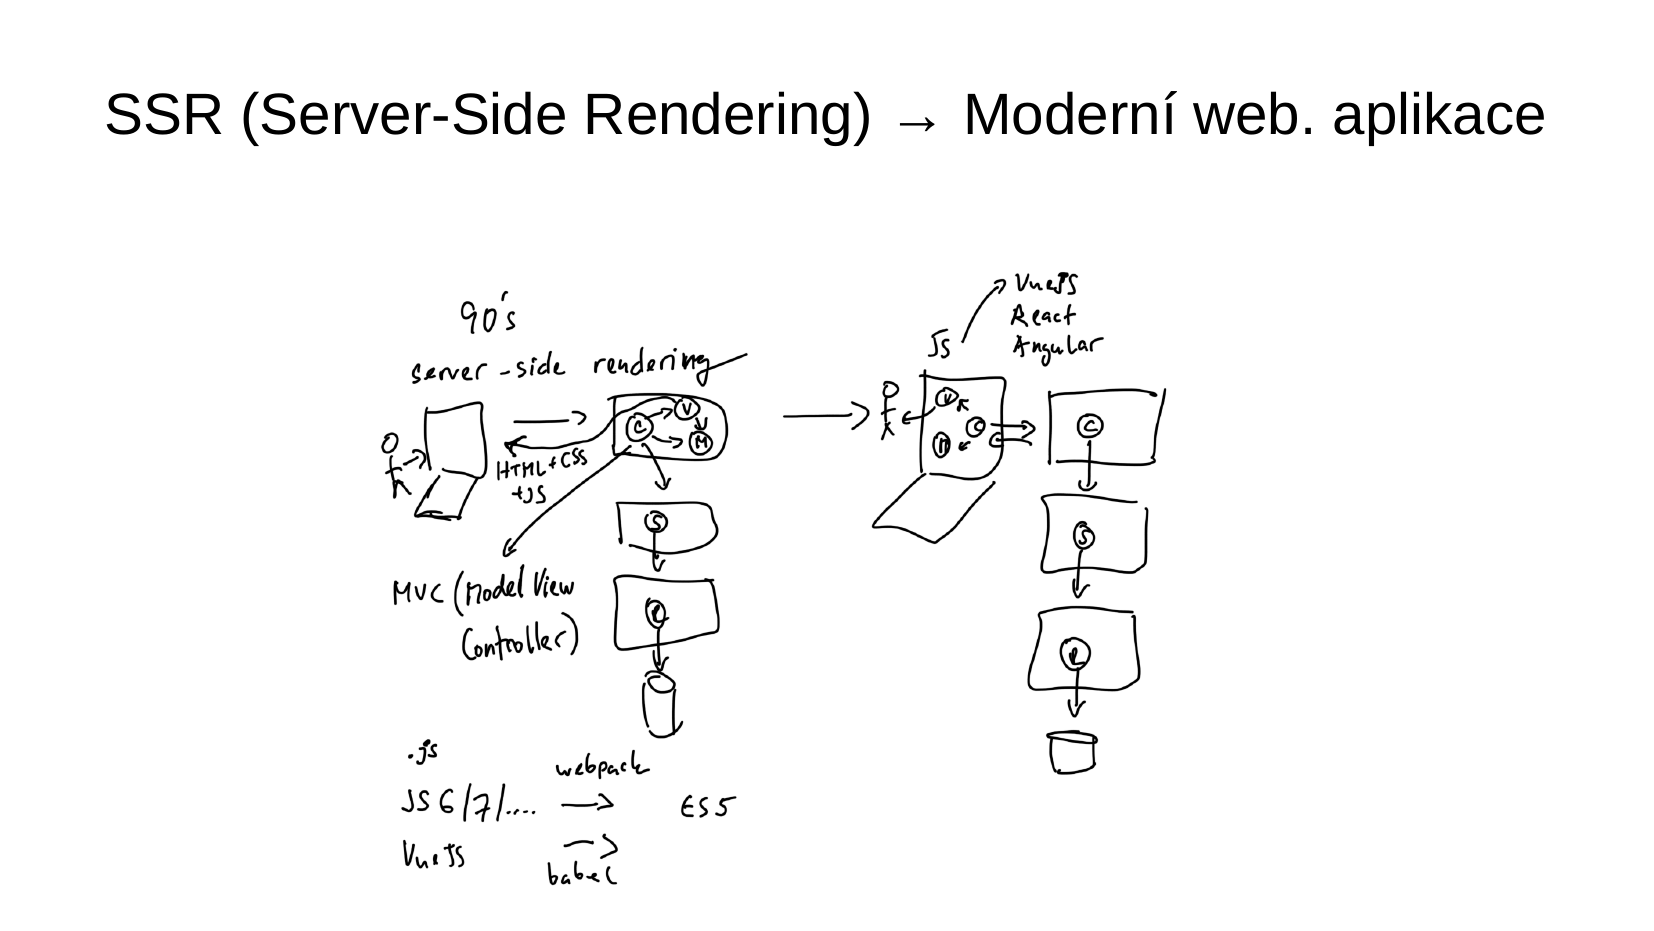

# SSR (Server-Side Rendering) → Moderní web. aplikace